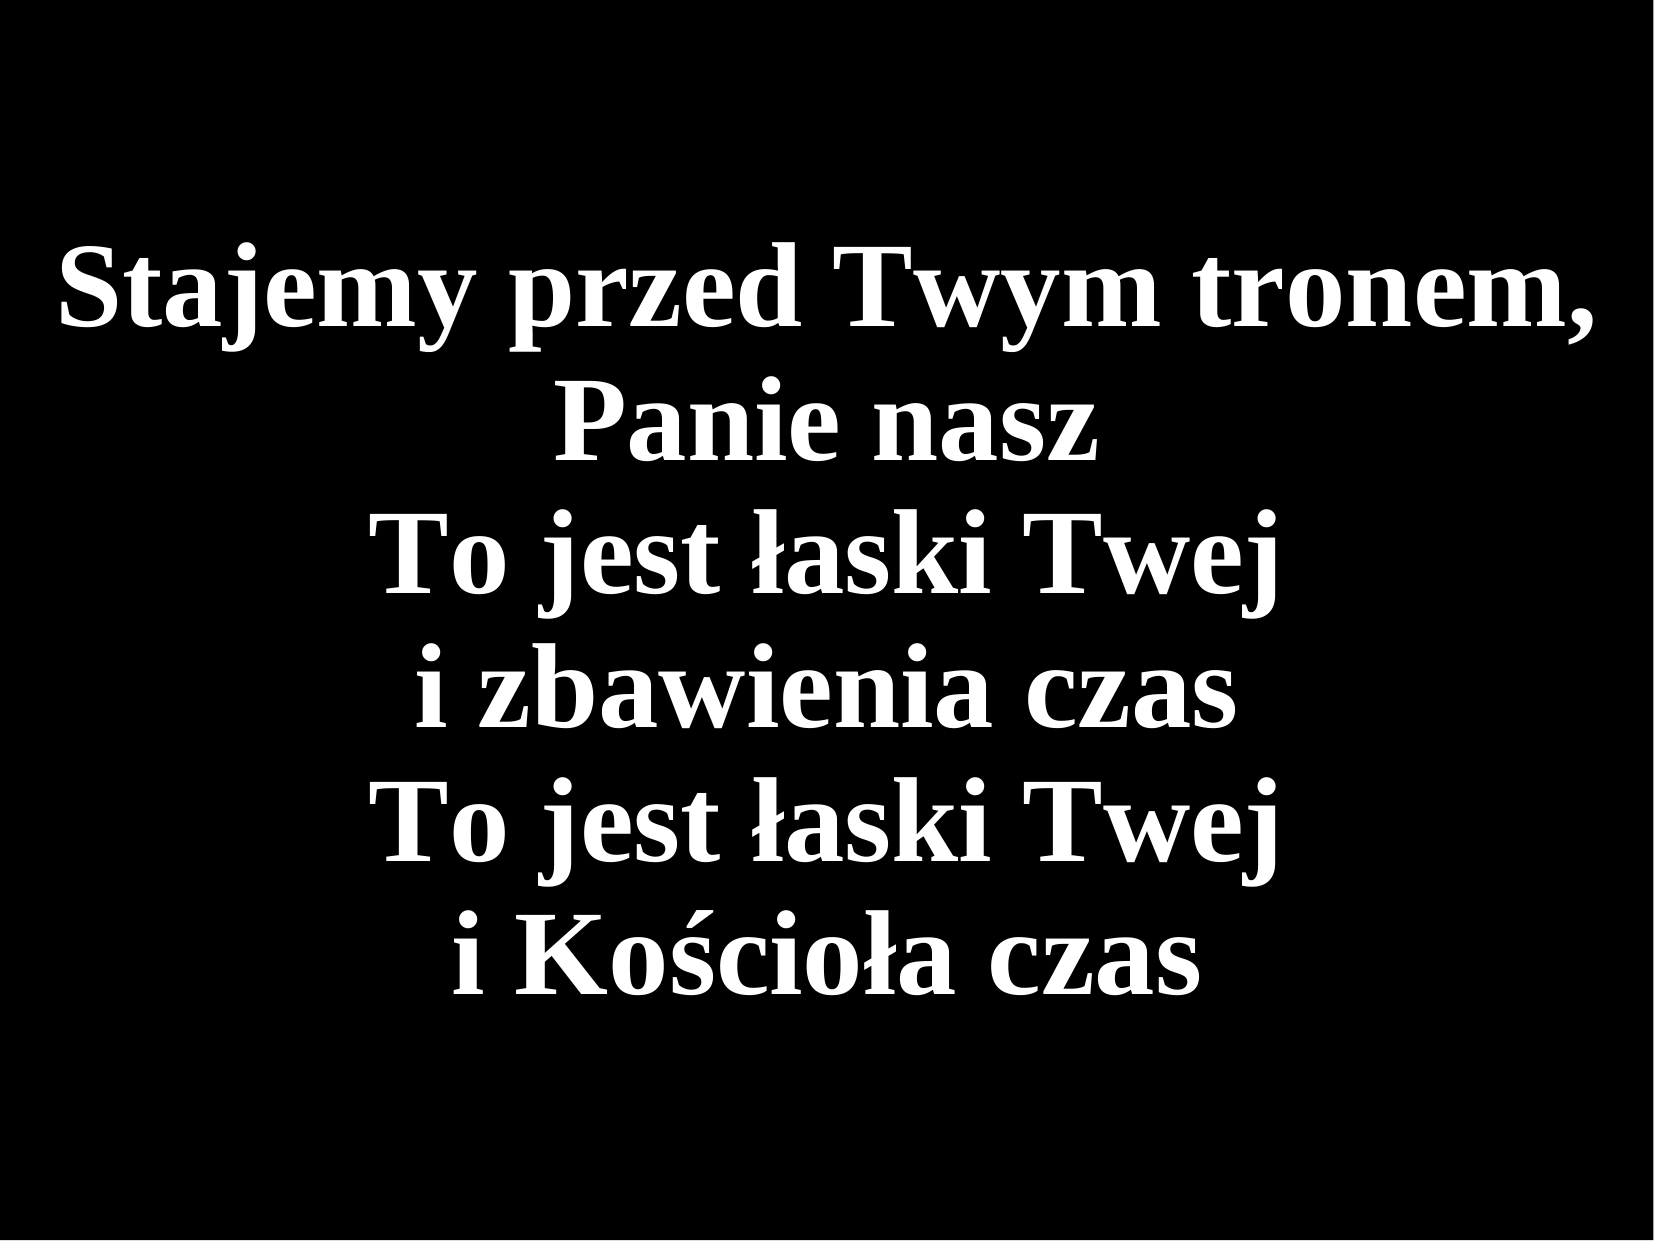

# Stajemy przed Twym tronem, Panie nasz To jest łaski Twej i zbawienia czas To jest łaski Twej i Kościoła czas